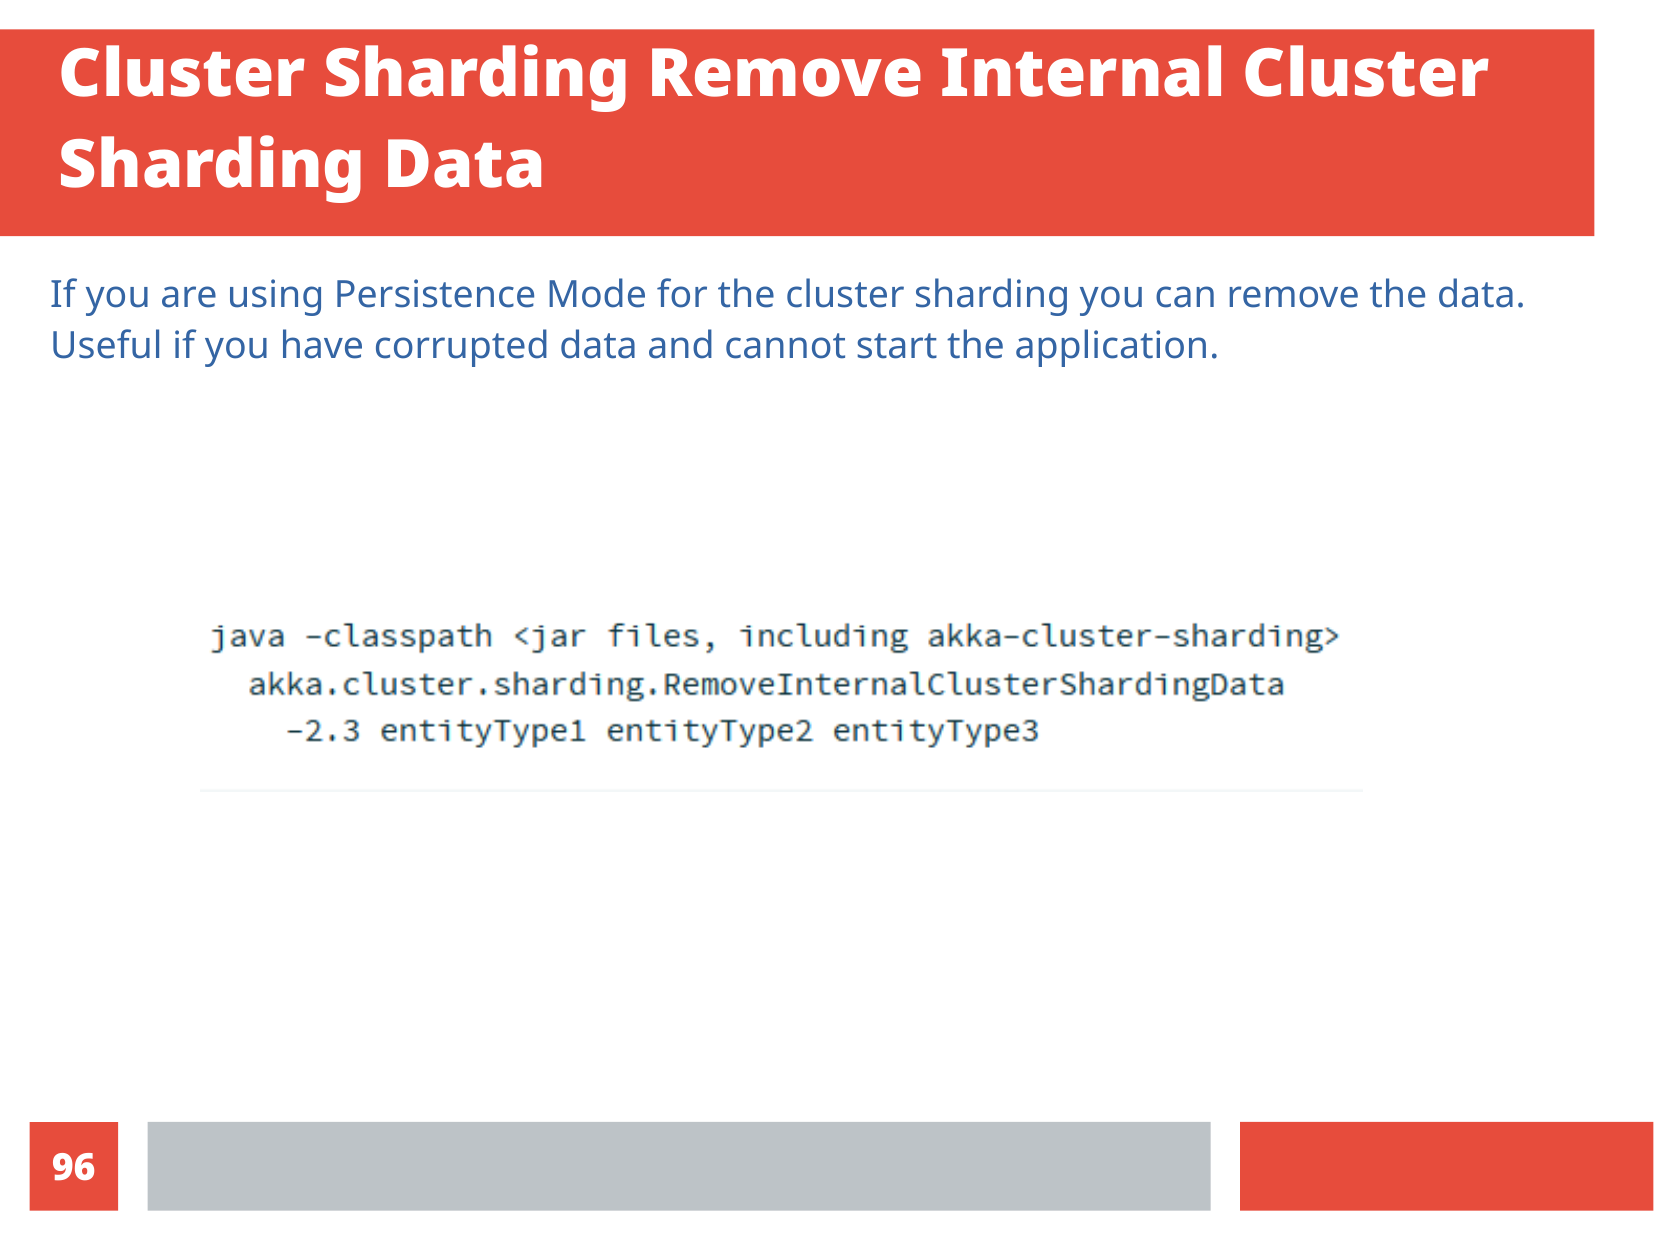

# Cluster Sharding Remove Internal Cluster Sharding Data
If you are using Persistence Mode for the cluster sharding you can remove the data. Useful if you have corrupted data and cannot start the application.
96